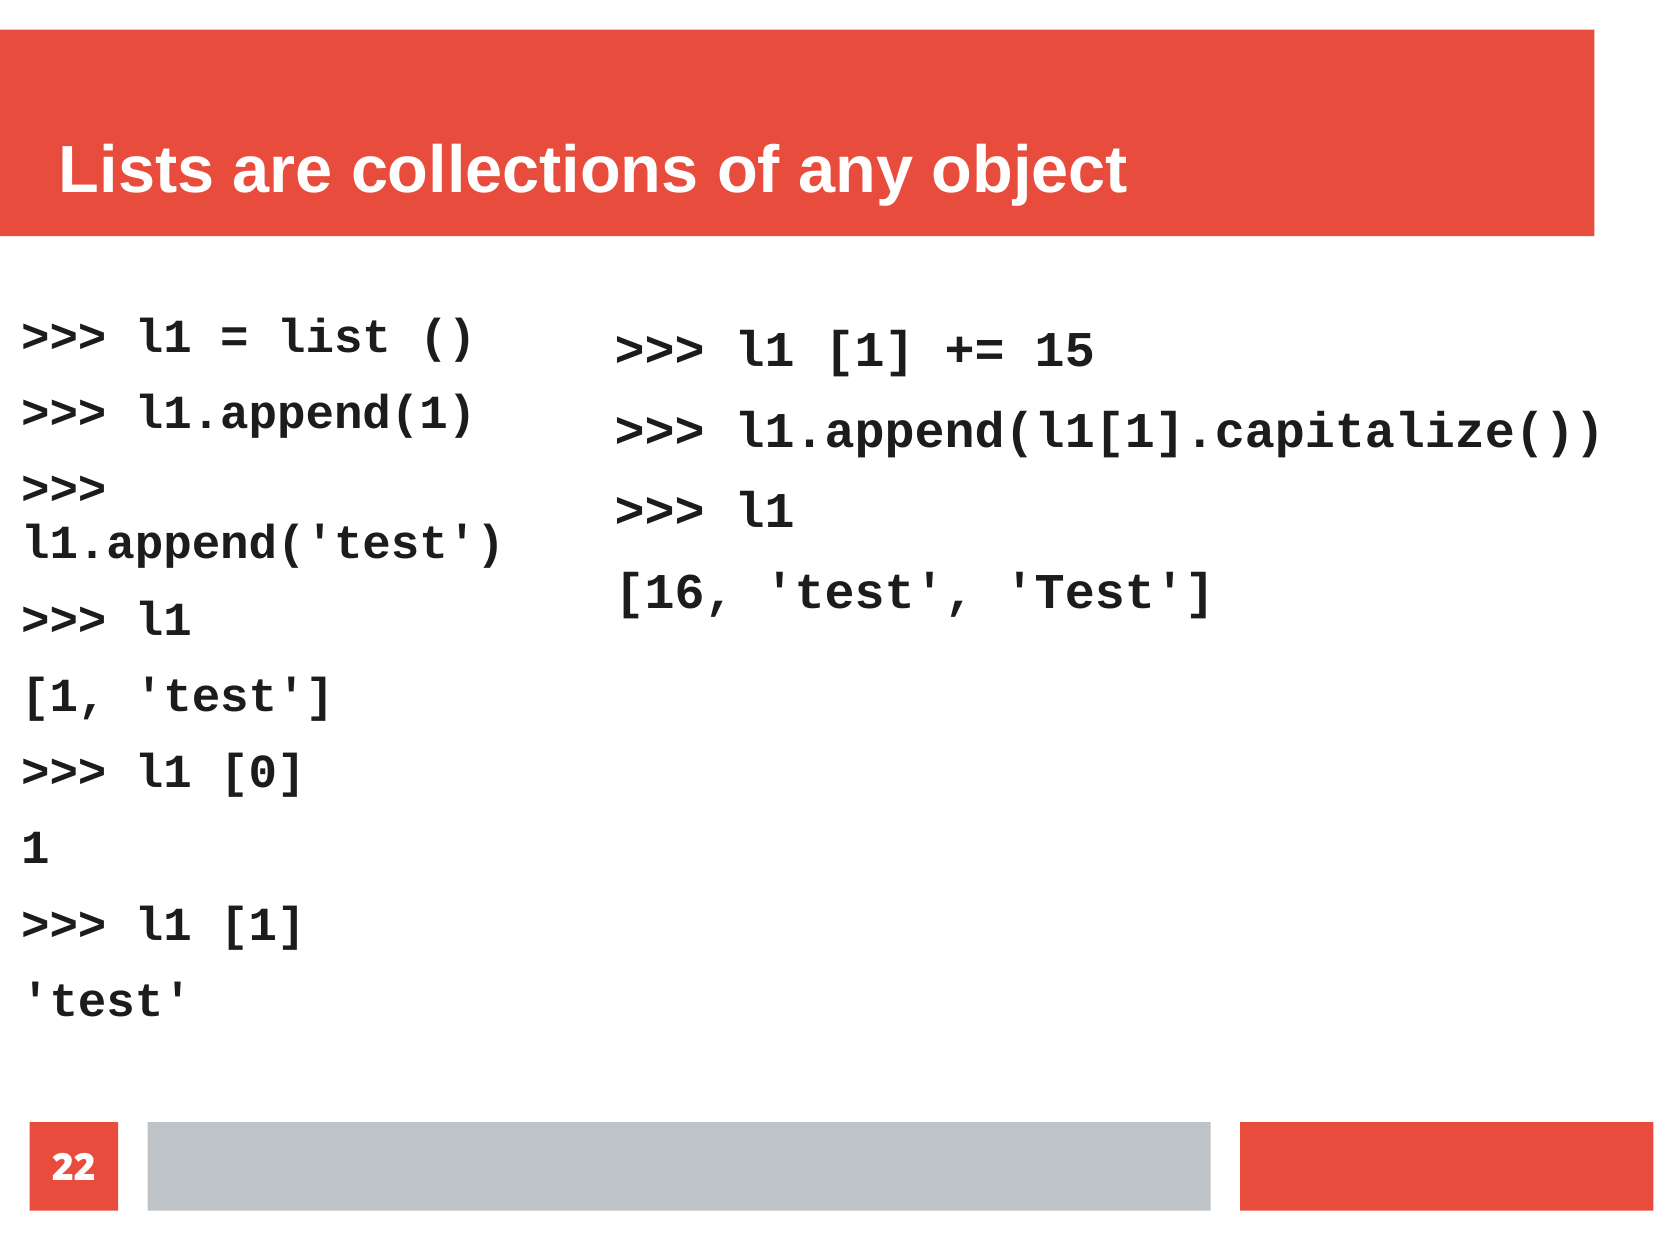

# Lists are collections of any object
>>> l1 = list ()
>>> l1.append(1)
>>> l1.append('test')
>>> l1
[1, 'test']
>>> l1 [0]
1
>>> l1 [1]
'test'
>>> l1 [1] += 15
>>> l1.append(l1[1].capitalize())
>>> l1
[16, 'test', 'Test']
22